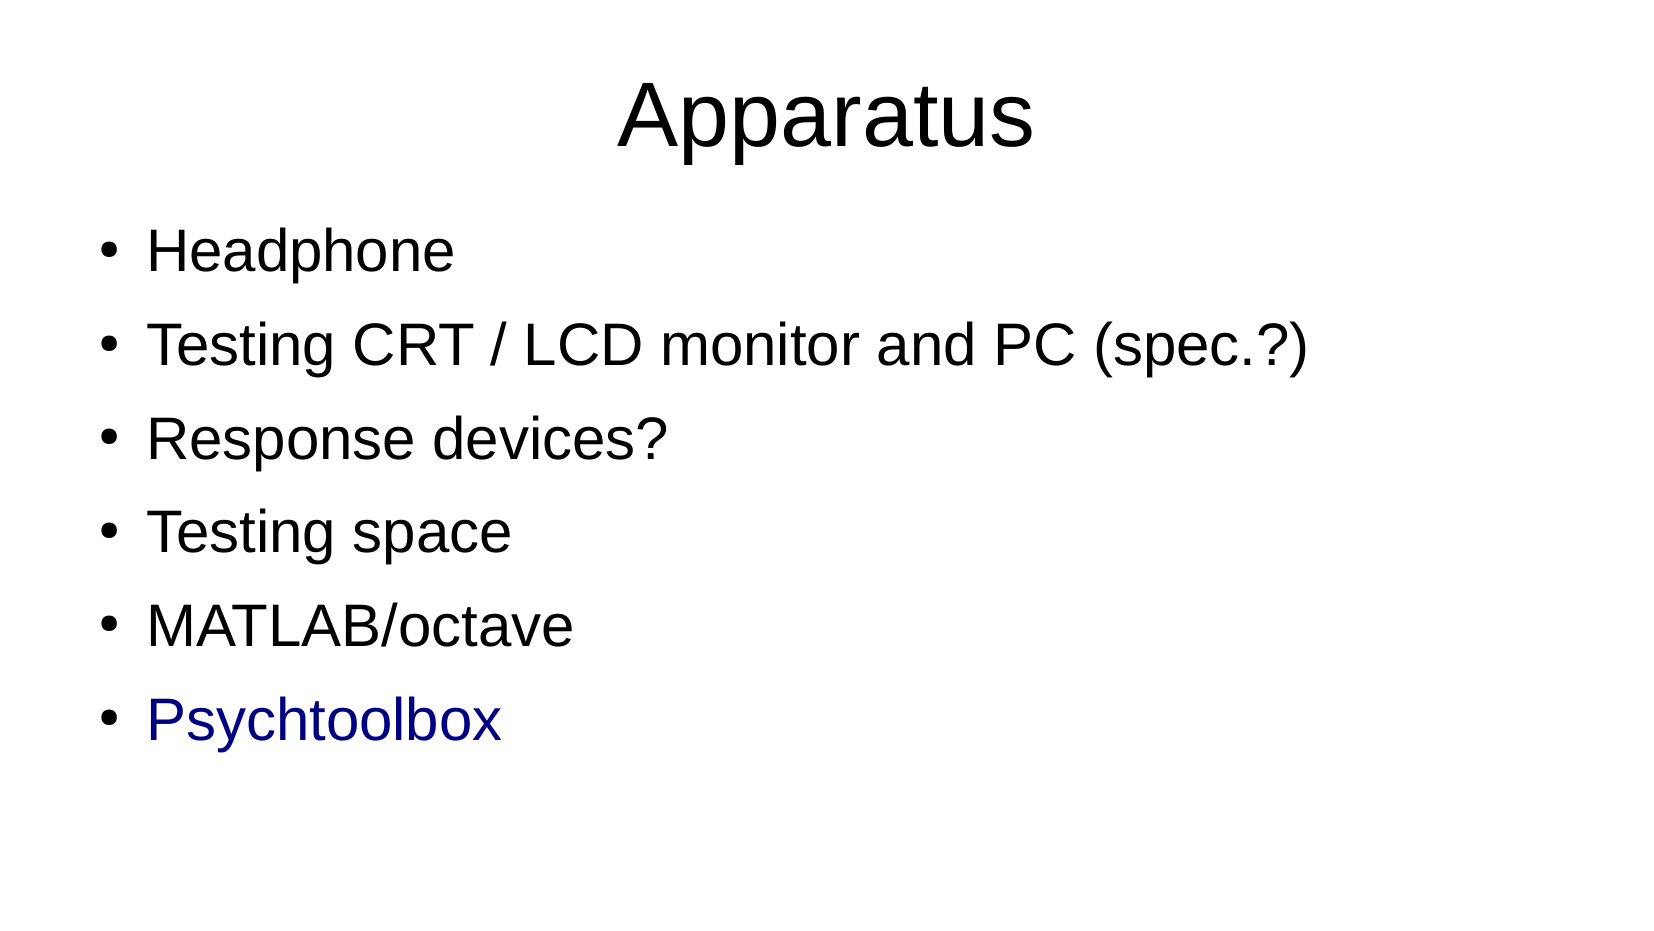

# Apparatus
Headphone
Testing CRT / LCD monitor and PC (spec.?)
Response devices?
Testing space
MATLAB/octave
Psychtoolbox